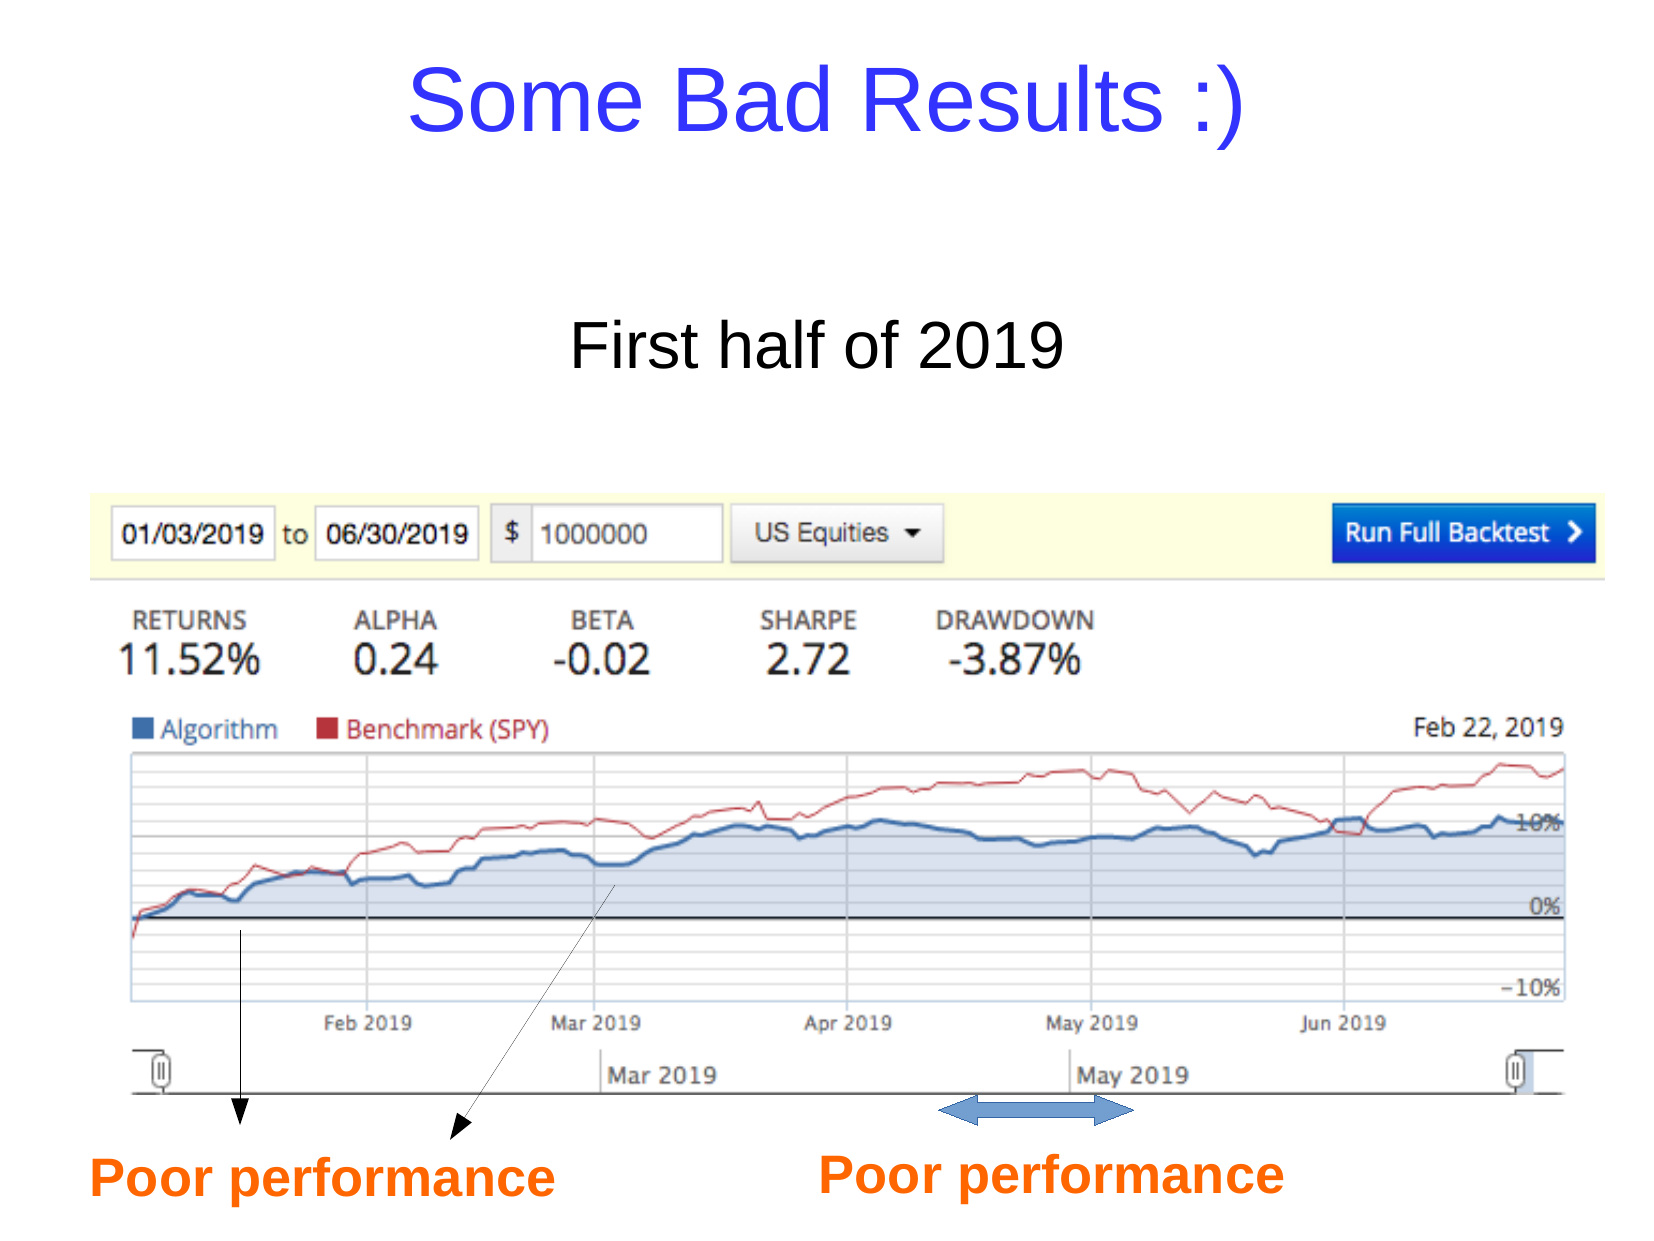

# Some Bad Results :)
First half of 2019
Poor performance
Poor performance